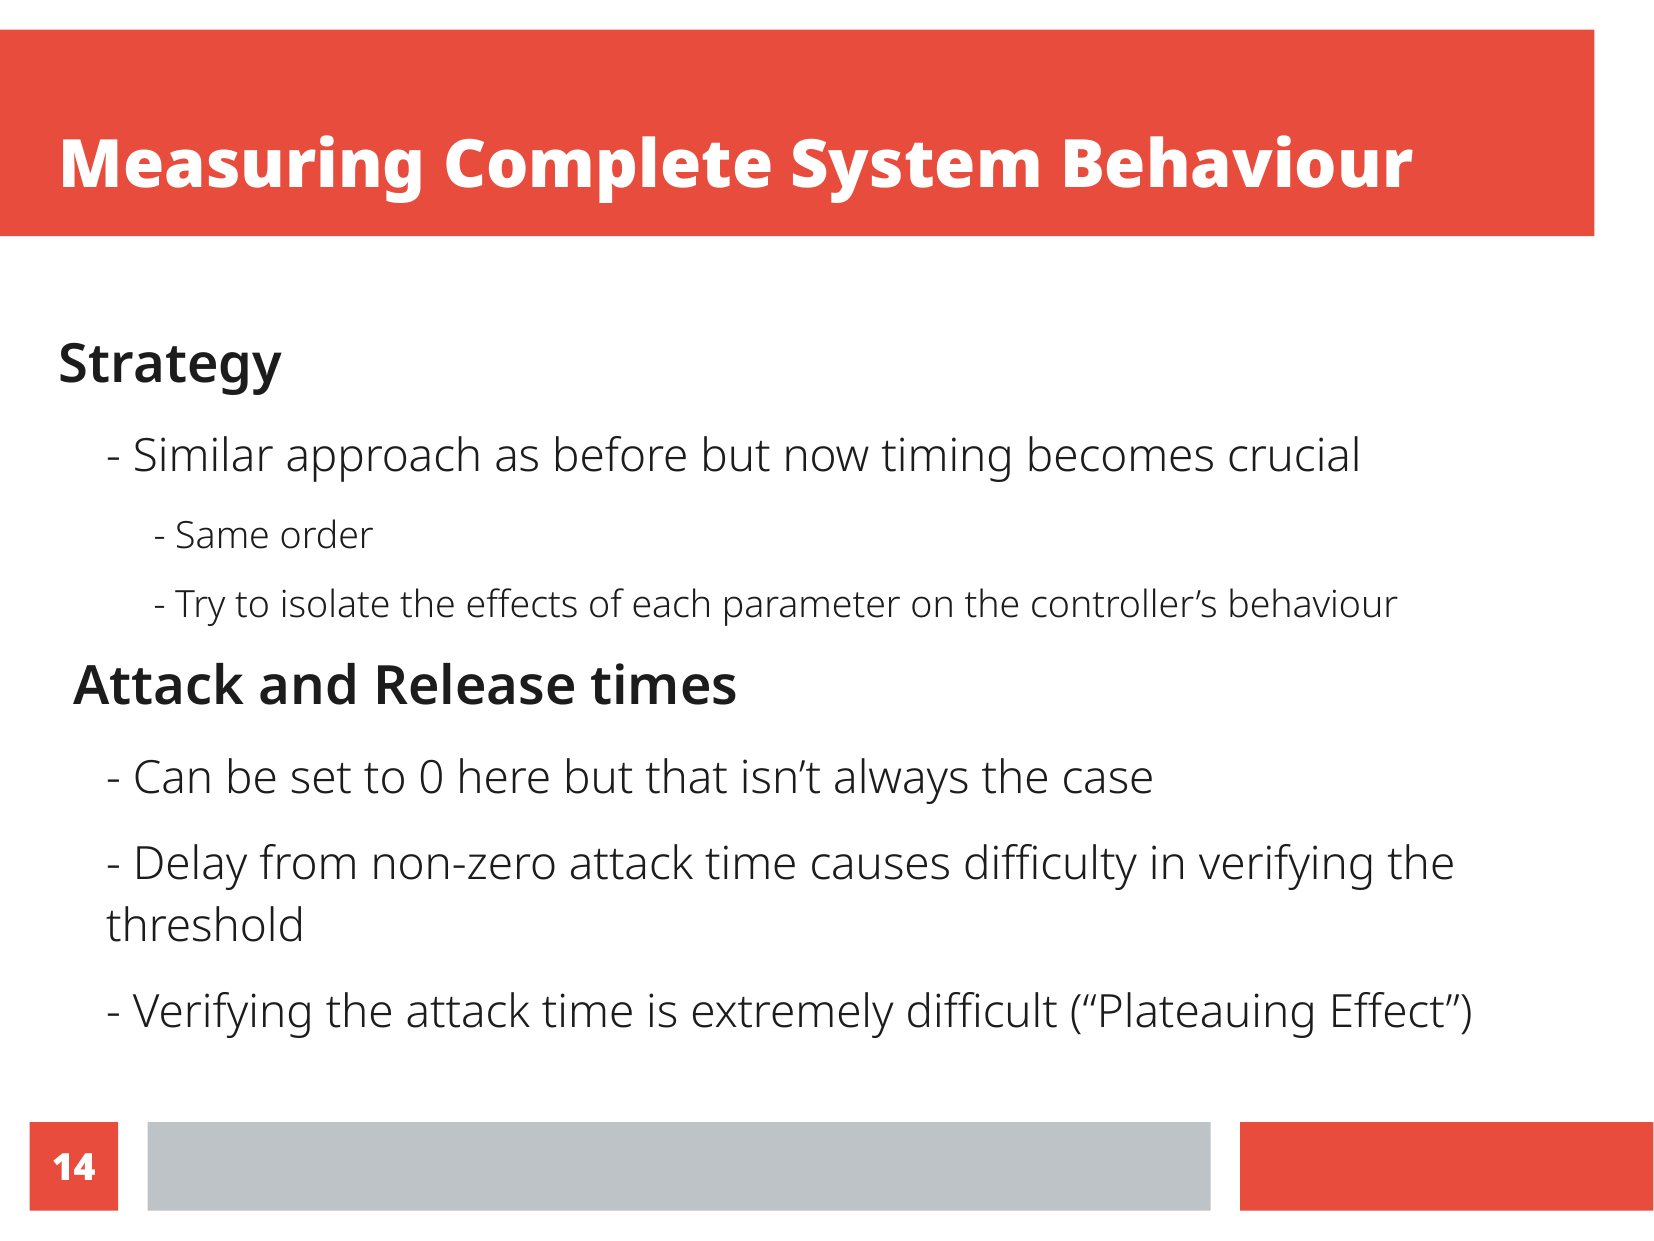

# Measuring Complete System Behaviour
Strategy
- Similar approach as before but now timing becomes crucial
- Same order
- Try to isolate the effects of each parameter on the controller’s behaviour
 Attack and Release times
- Can be set to 0 here but that isn’t always the case
- Delay from non-zero attack time causes difficulty in verifying the threshold
- Verifying the attack time is extremely difficult (“Plateauing Effect”)
14